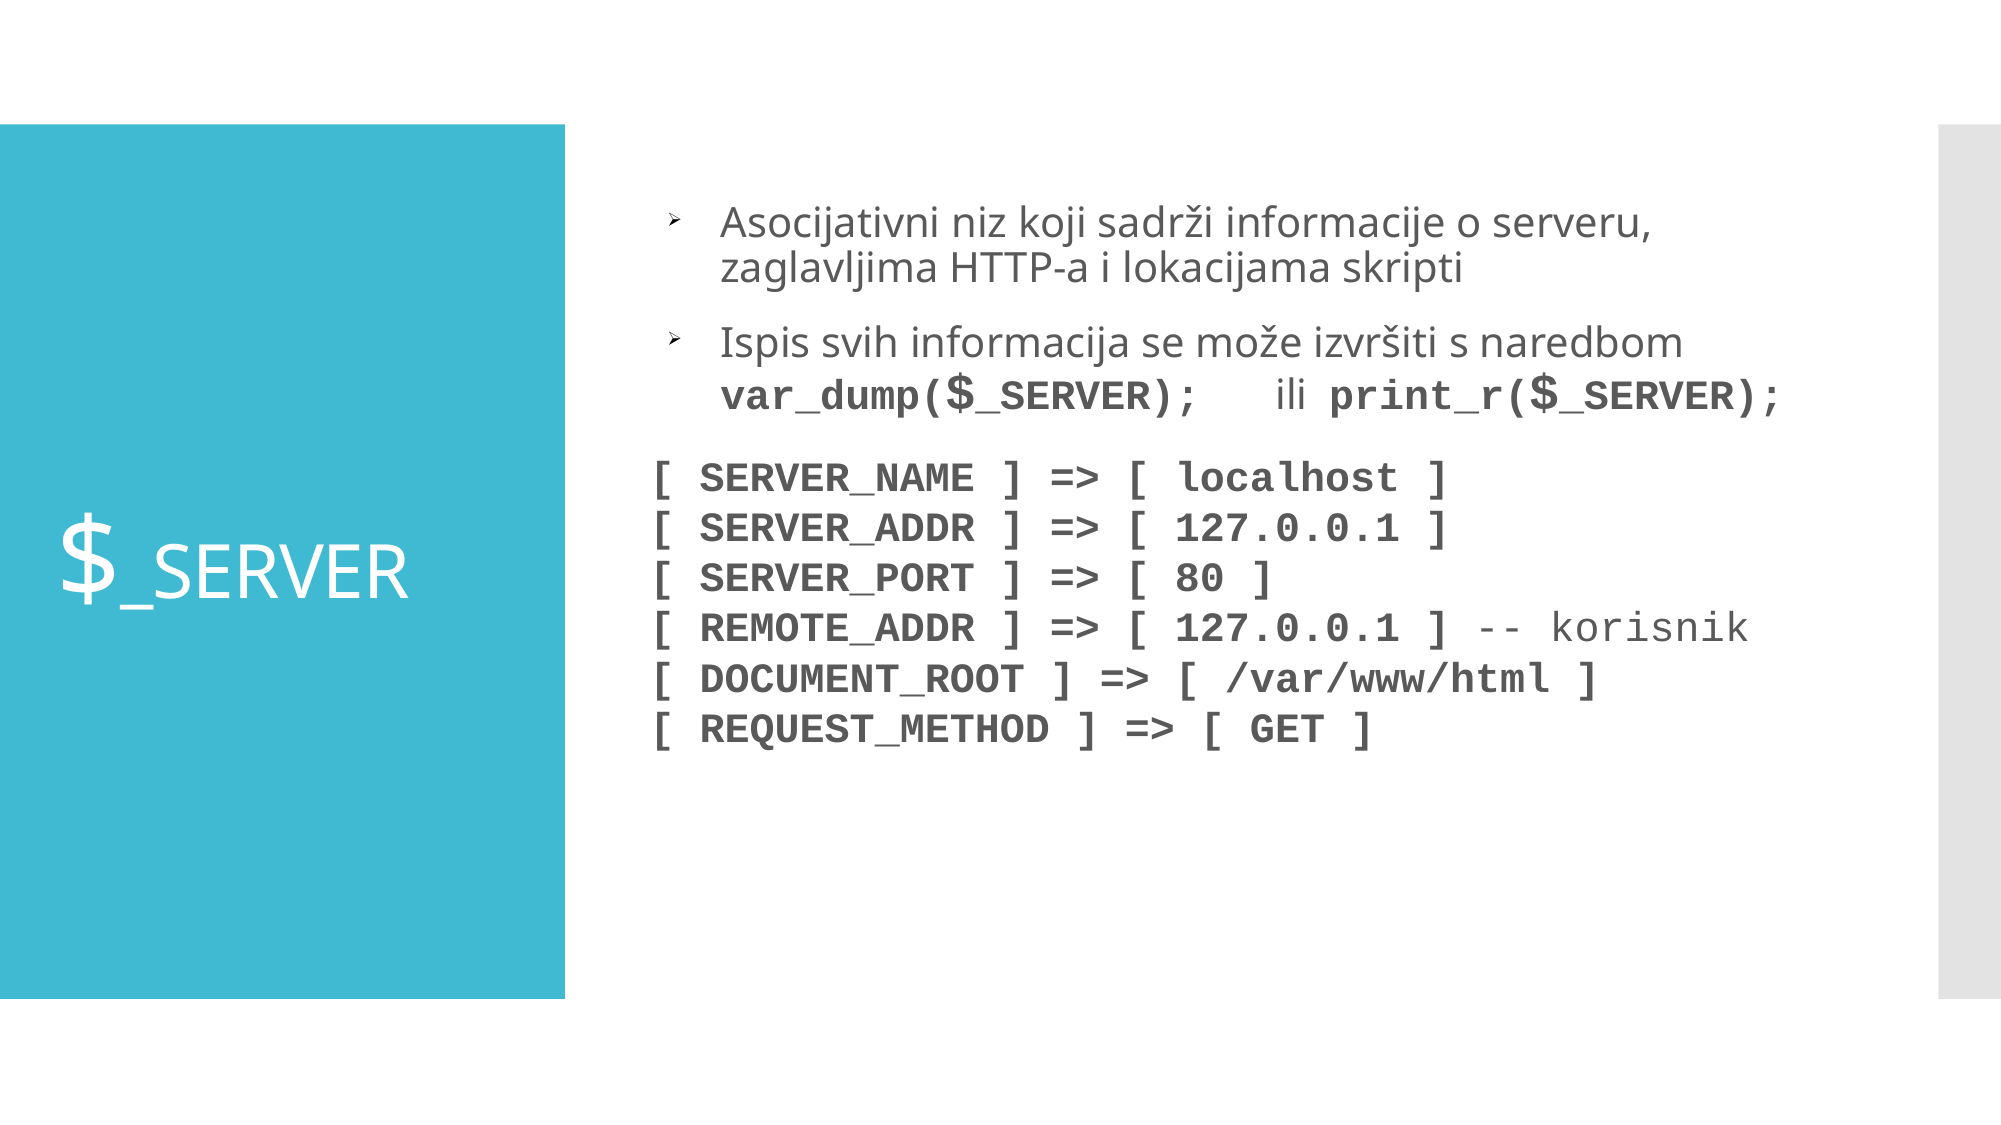

Asocijativni niz koji sadrži informacije o serveru, zaglavljima HTTP-a i lokacijama skripti
Ispis svih informacija se može izvršiti s naredbom
var_dump($_SERVER); ili print_r($_SERVER);
[ SERVER_NAME ] => [ localhost ]
[ SERVER_ADDR ] => [ 127.0.0.1 ]
[ SERVER_PORT ] => [ 80 ]
[ REMOTE_ADDR ] => [ 127.0.0.1 ] -- korisnik
[ DOCUMENT_ROOT ] => [ /var/www/html ]
[ REQUEST_METHOD ] => [ GET ]
# $_SERVER